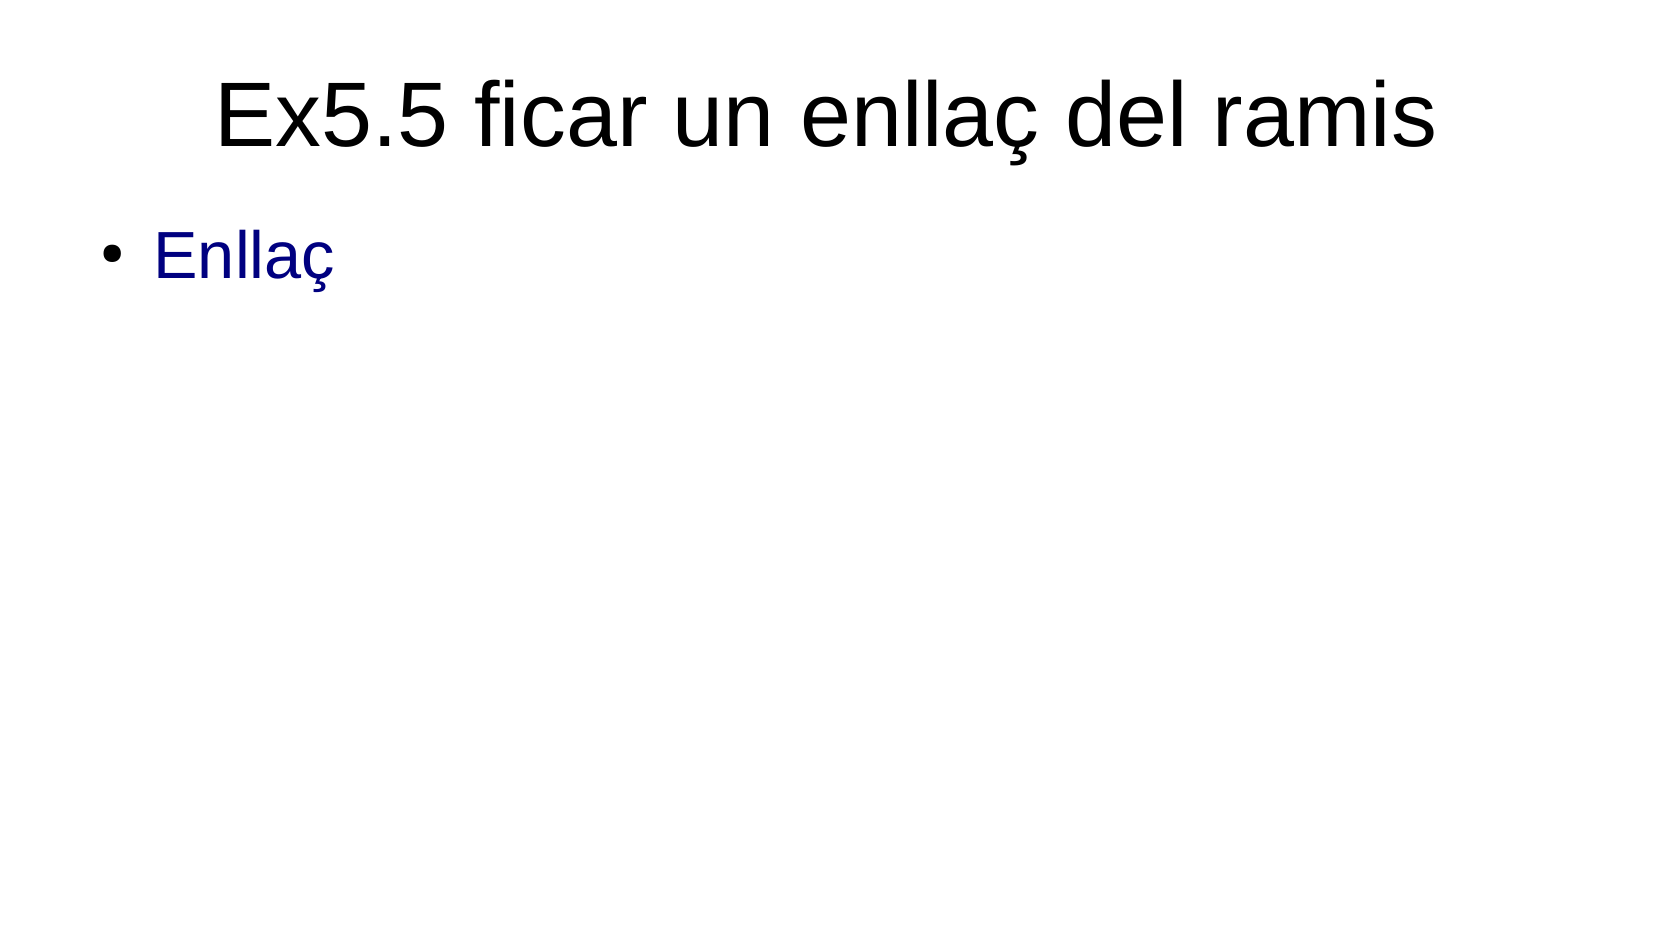

# Ex5.5 ficar un enllaç del ramis
Enllaç